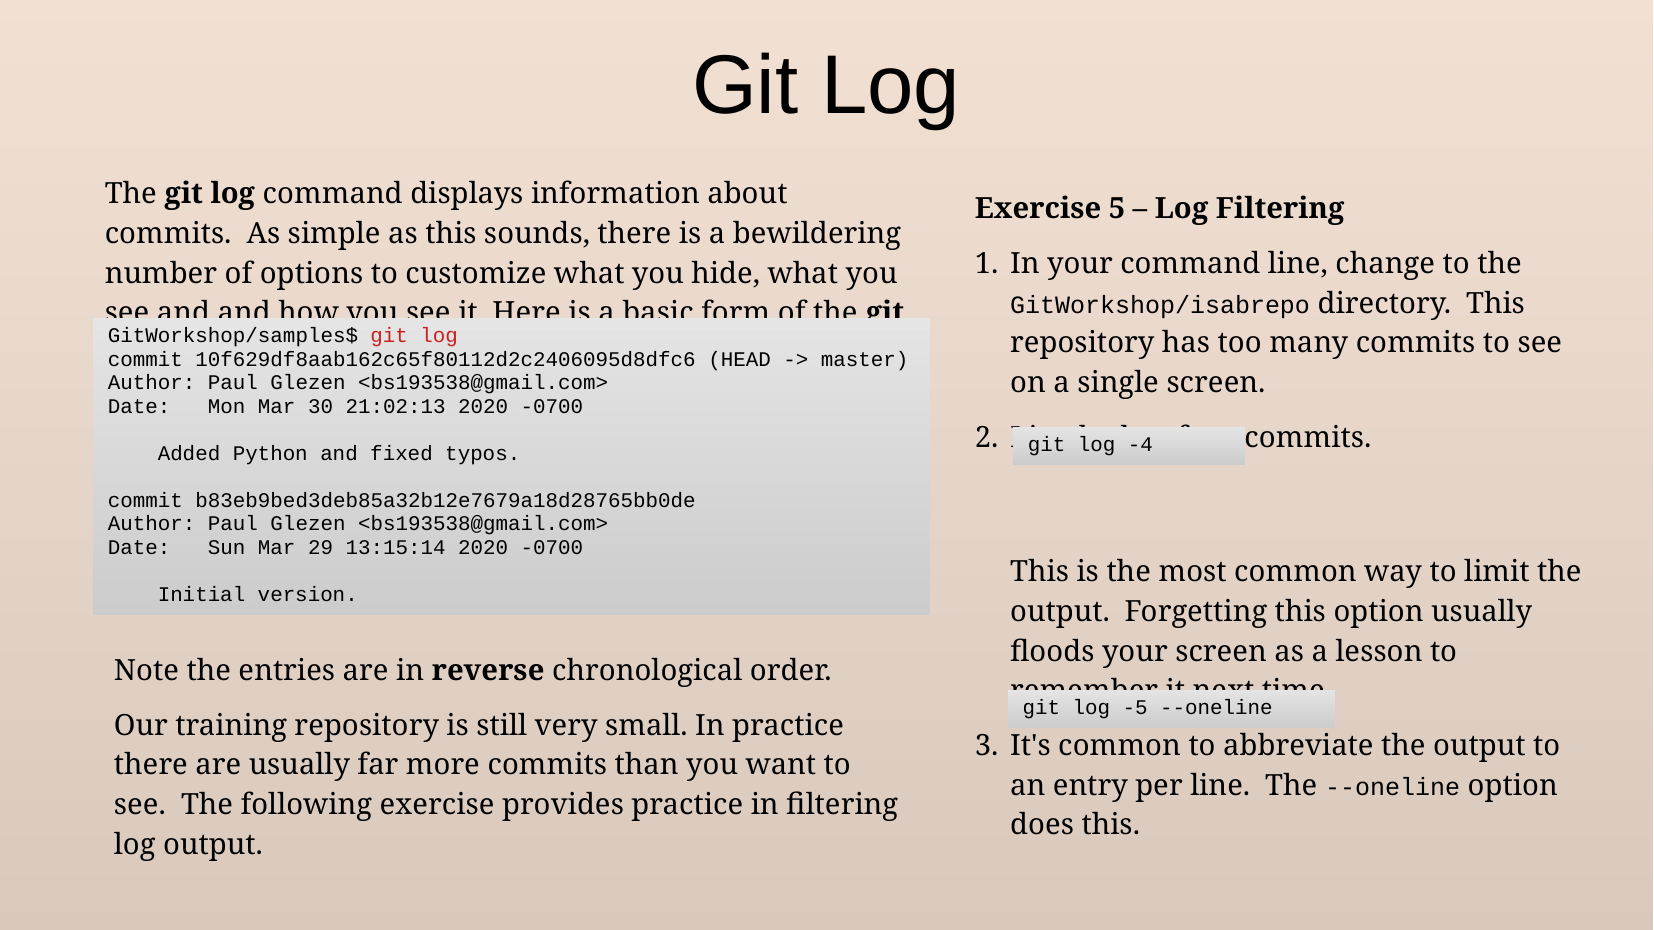

# Git Log
The git log command displays information about commits. As simple as this sounds, there is a bewildering number of options to customize what you hide, what you see and and how you see it. Here is a basic form of the git log command.
Exercise 5 – Log Filtering
In your command line, change to the GitWorkshop/isabrepo directory. This repository has too many commits to see on a single screen.
List the last four commits.
This is the most common way to limit the output. Forgetting this option usually floods your screen as a lesson to remember it next time.
It's common to abbreviate the output to an entry per line. The --oneline option does this.
GitWorkshop/samples$ git log
commit 10f629df8aab162c65f80112d2c2406095d8dfc6 (HEAD -> master)
Author: Paul Glezen <bs193538@gmail.com>
Date: Mon Mar 30 21:02:13 2020 -0700
 Added Python and fixed typos.
commit b83eb9bed3deb85a32b12e7679a18d28765bb0de
Author: Paul Glezen <bs193538@gmail.com>
Date: Sun Mar 29 13:15:14 2020 -0700
 Initial version.
git log -4
Note the entries are in reverse chronological order.
Our training repository is still very small. In practice there are usually far more commits than you want to see. The following exercise provides practice in filtering log output.
git log -5 --oneline